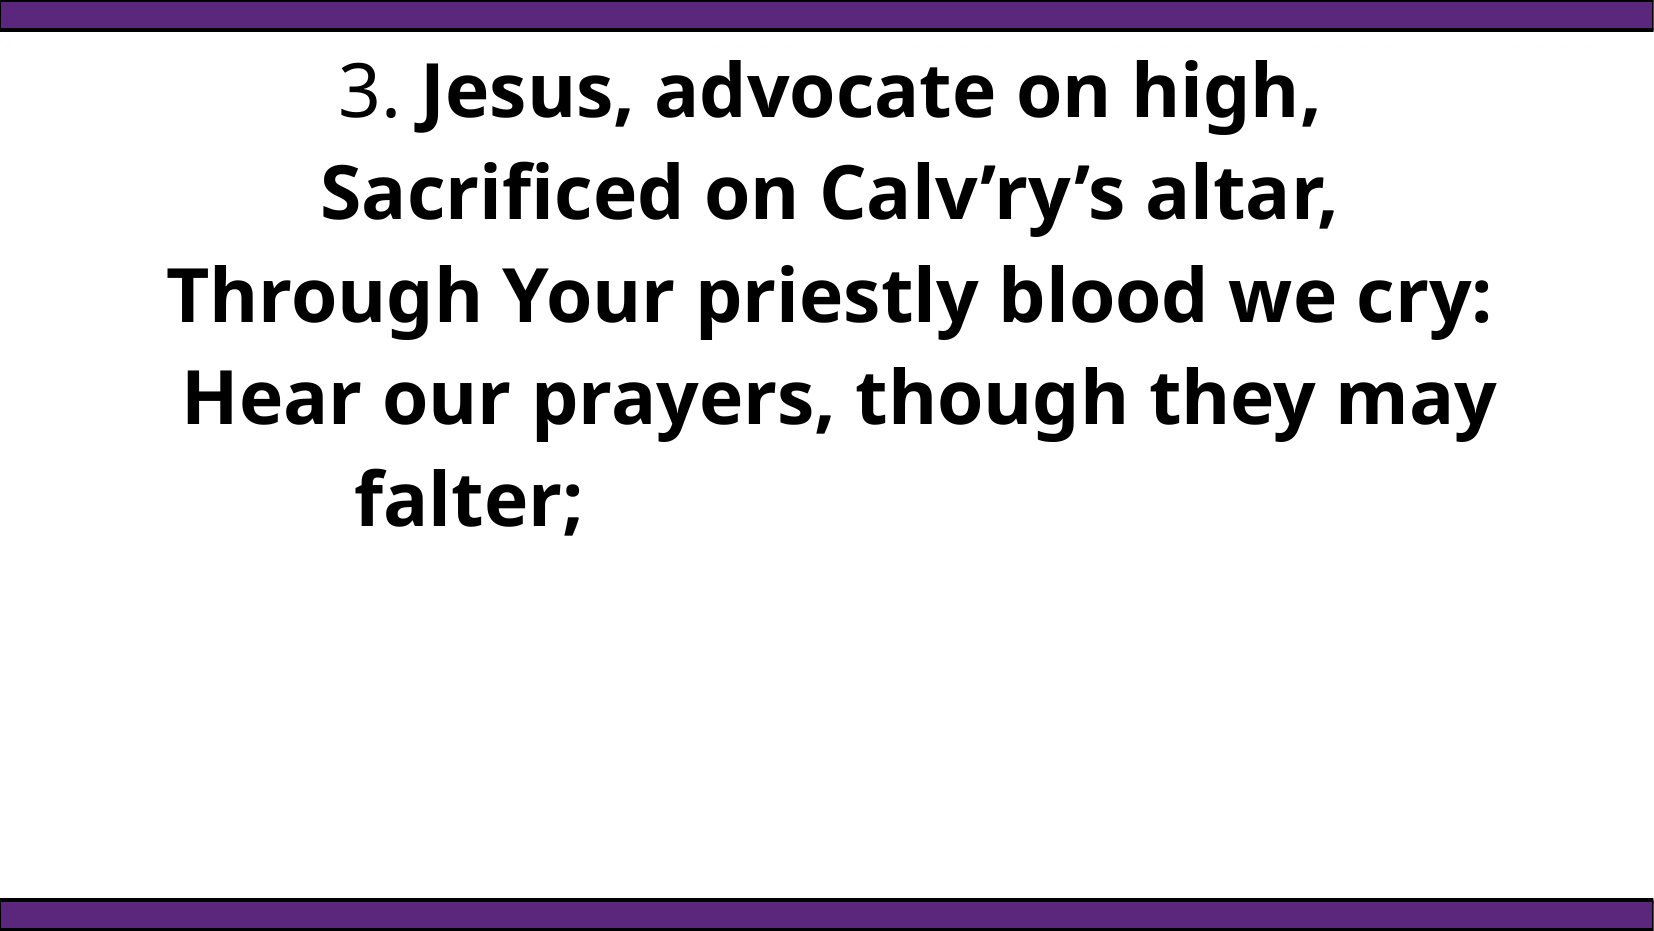

3. Jesus, advocate on high,
Sacrificed on Calv’ry’s altar,
Through Your priestly blood we cry:
Hear our prayers, though they may falter;